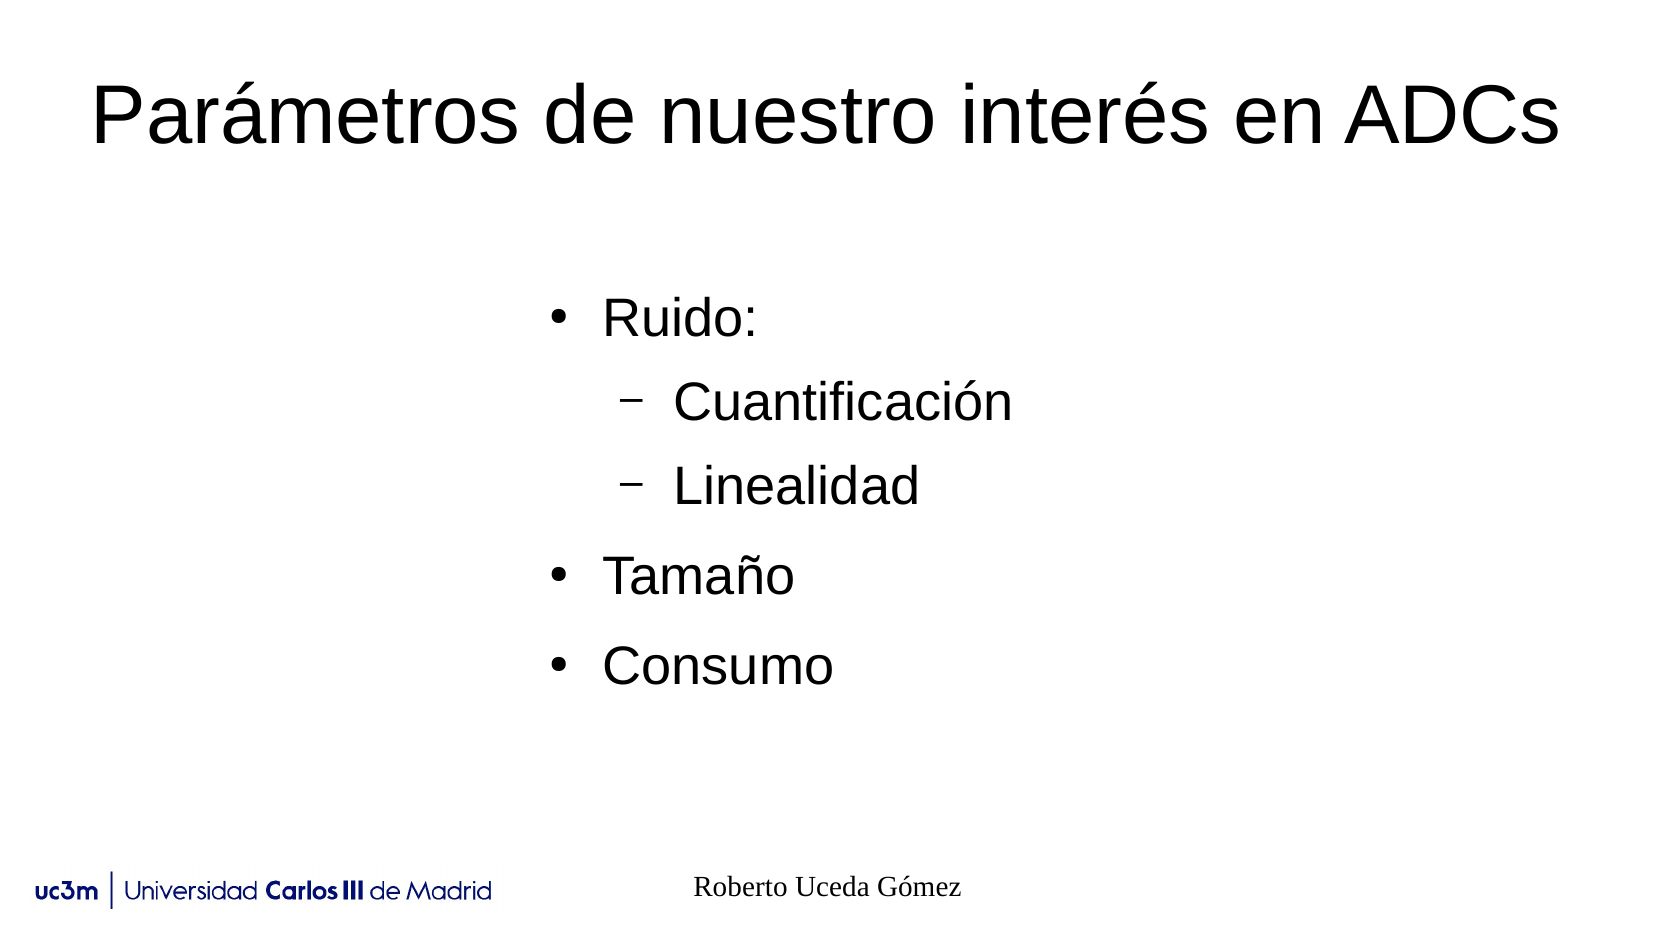

# Parámetros de nuestro interés en ADCs
Ruido:
Cuantificación
Linealidad
Tamaño
Consumo